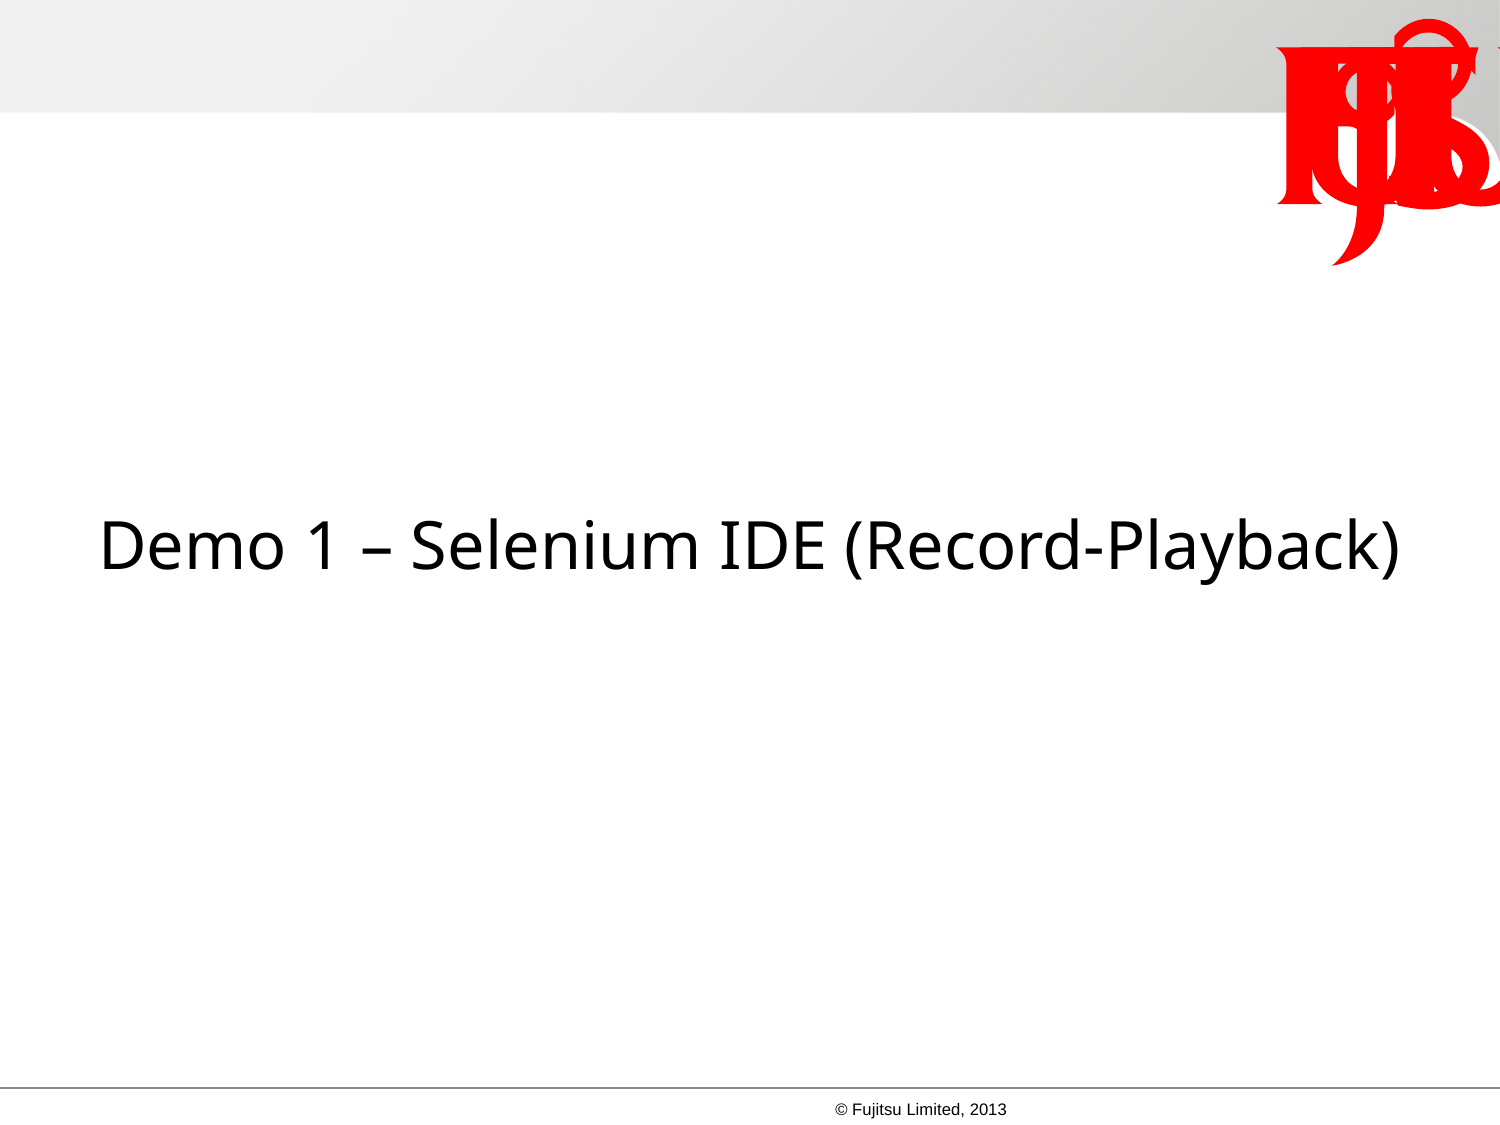

# Demo 1 – Selenium IDE (Record-Playback)